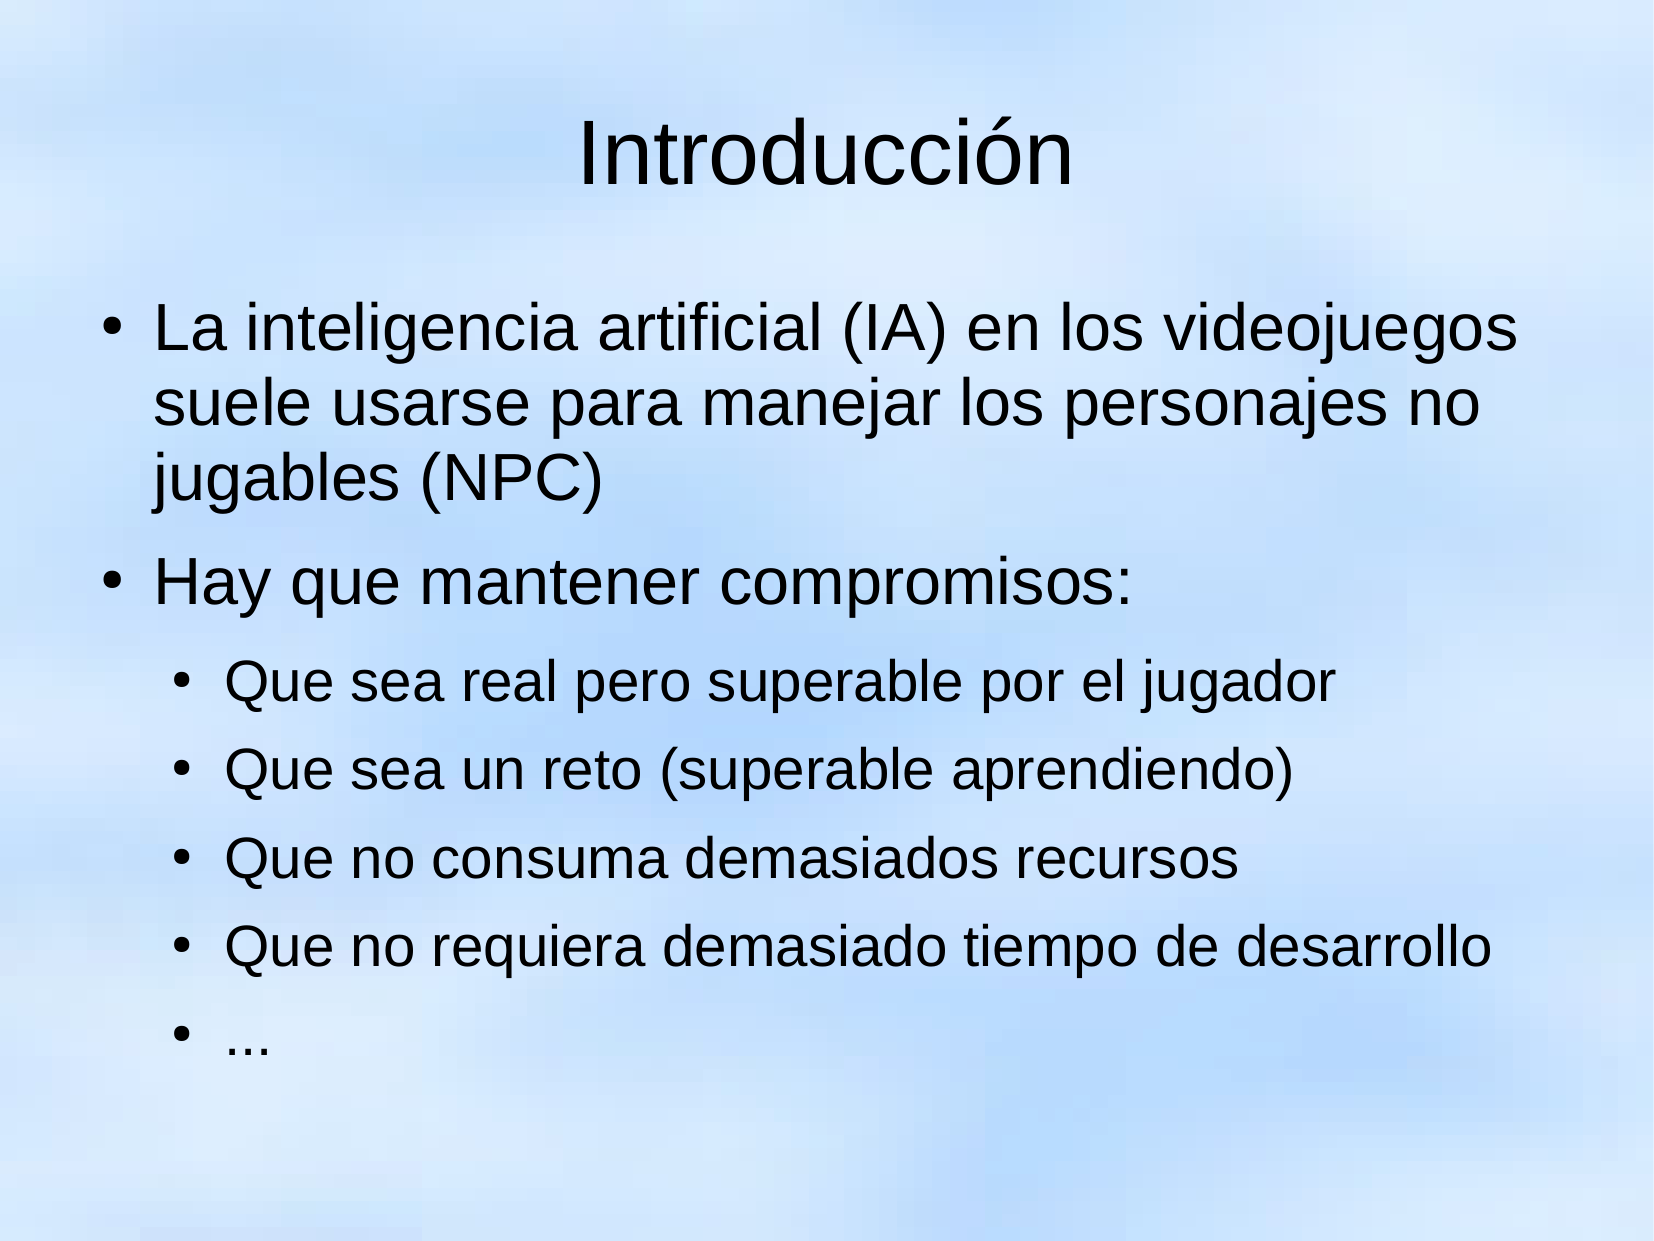

# Introducción
La inteligencia artificial (IA) en los videojuegos suele usarse para manejar los personajes no jugables (NPC)
Hay que mantener compromisos:
Que sea real pero superable por el jugador
Que sea un reto (superable aprendiendo)
Que no consuma demasiados recursos
Que no requiera demasiado tiempo de desarrollo
...